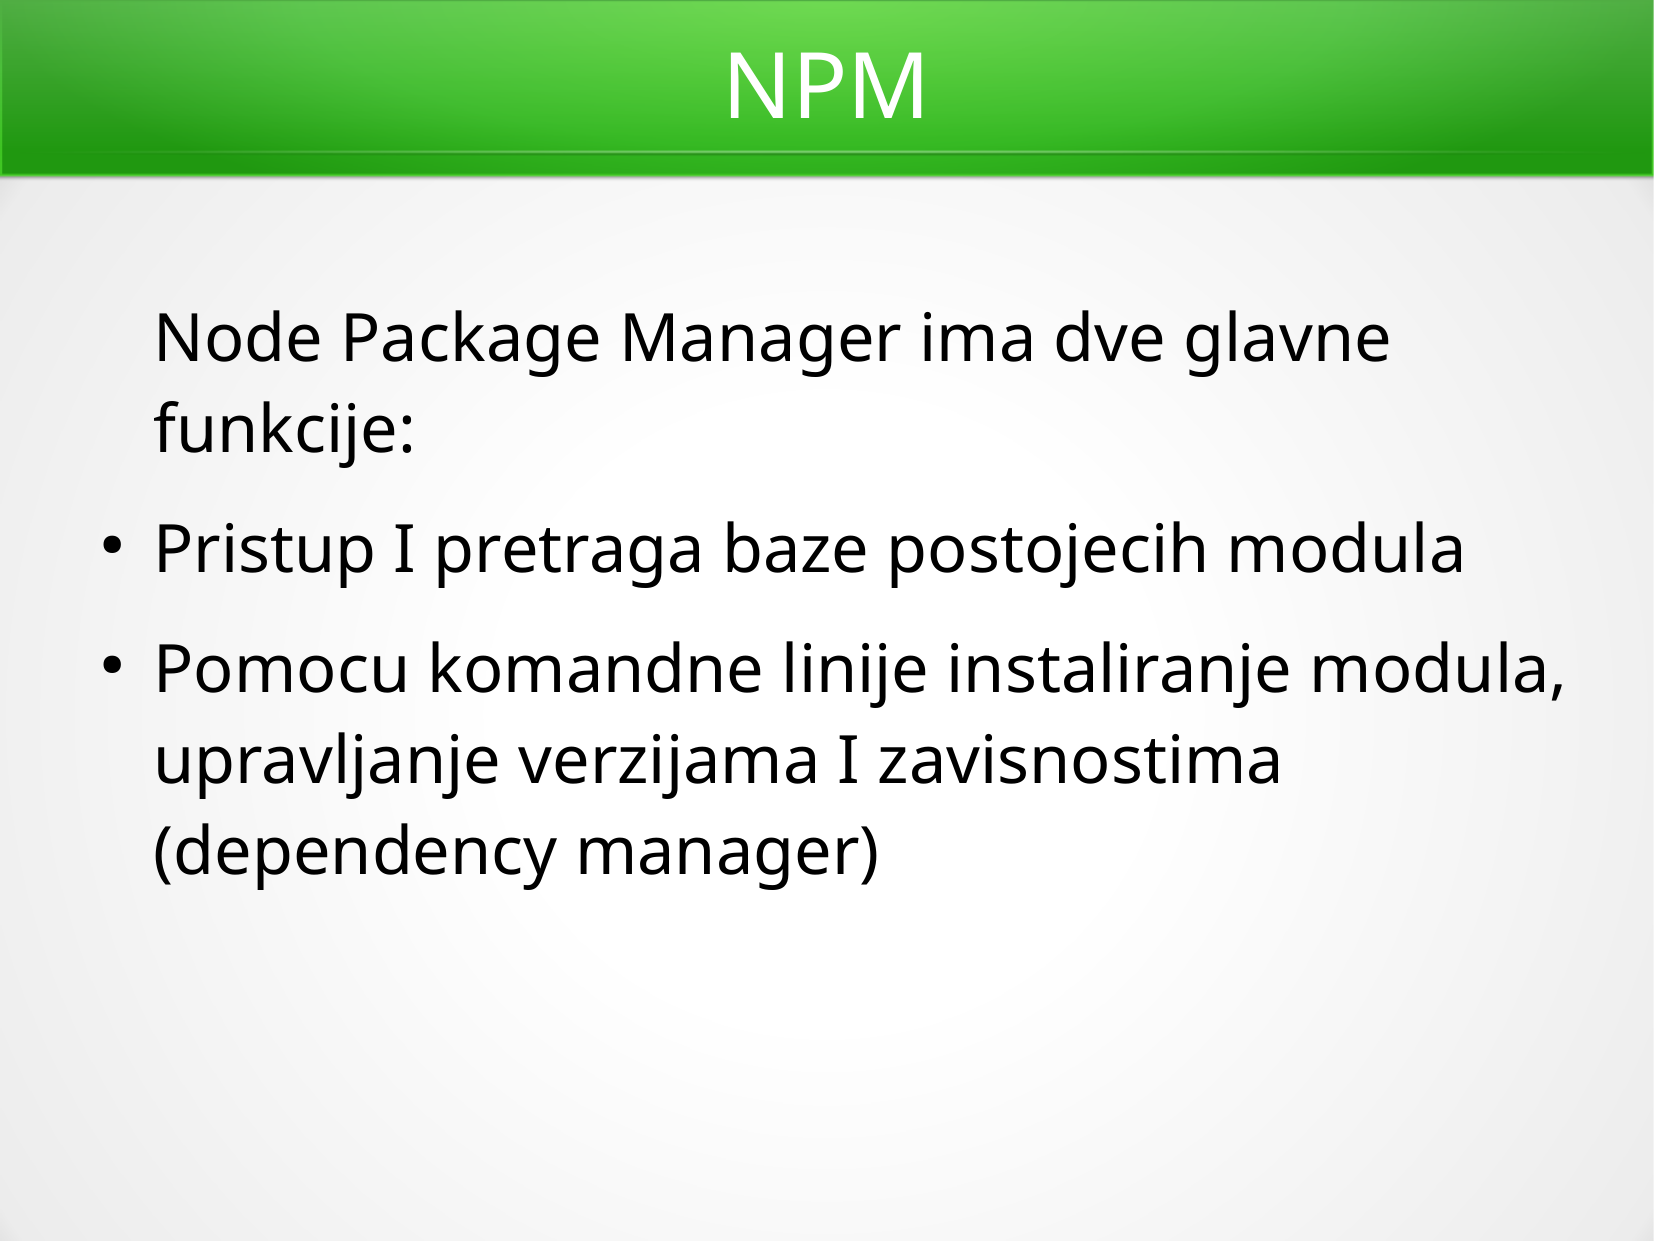

# NPM
Node Package Manager ima dve glavne funkcije:
Pristup I pretraga baze postojecih modula
Pomocu komandne linije instaliranje modula, upravljanje verzijama I zavisnostima (dependency manager)